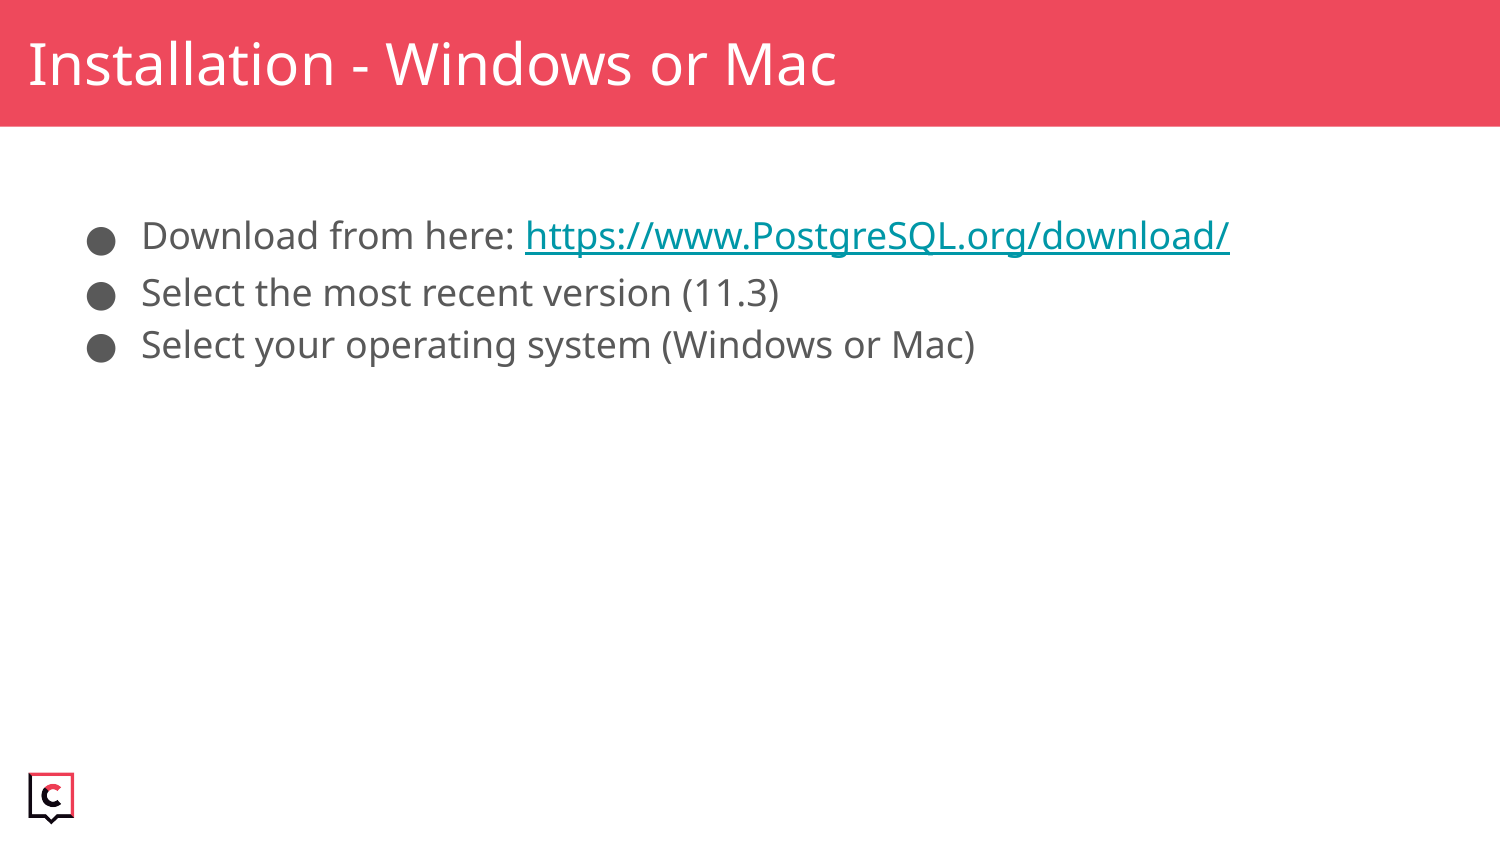

# Installation - Windows or Mac
Download from here: https://www.PostgreSQL.org/download/
Select the most recent version (11.3)
Select your operating system (Windows or Mac)